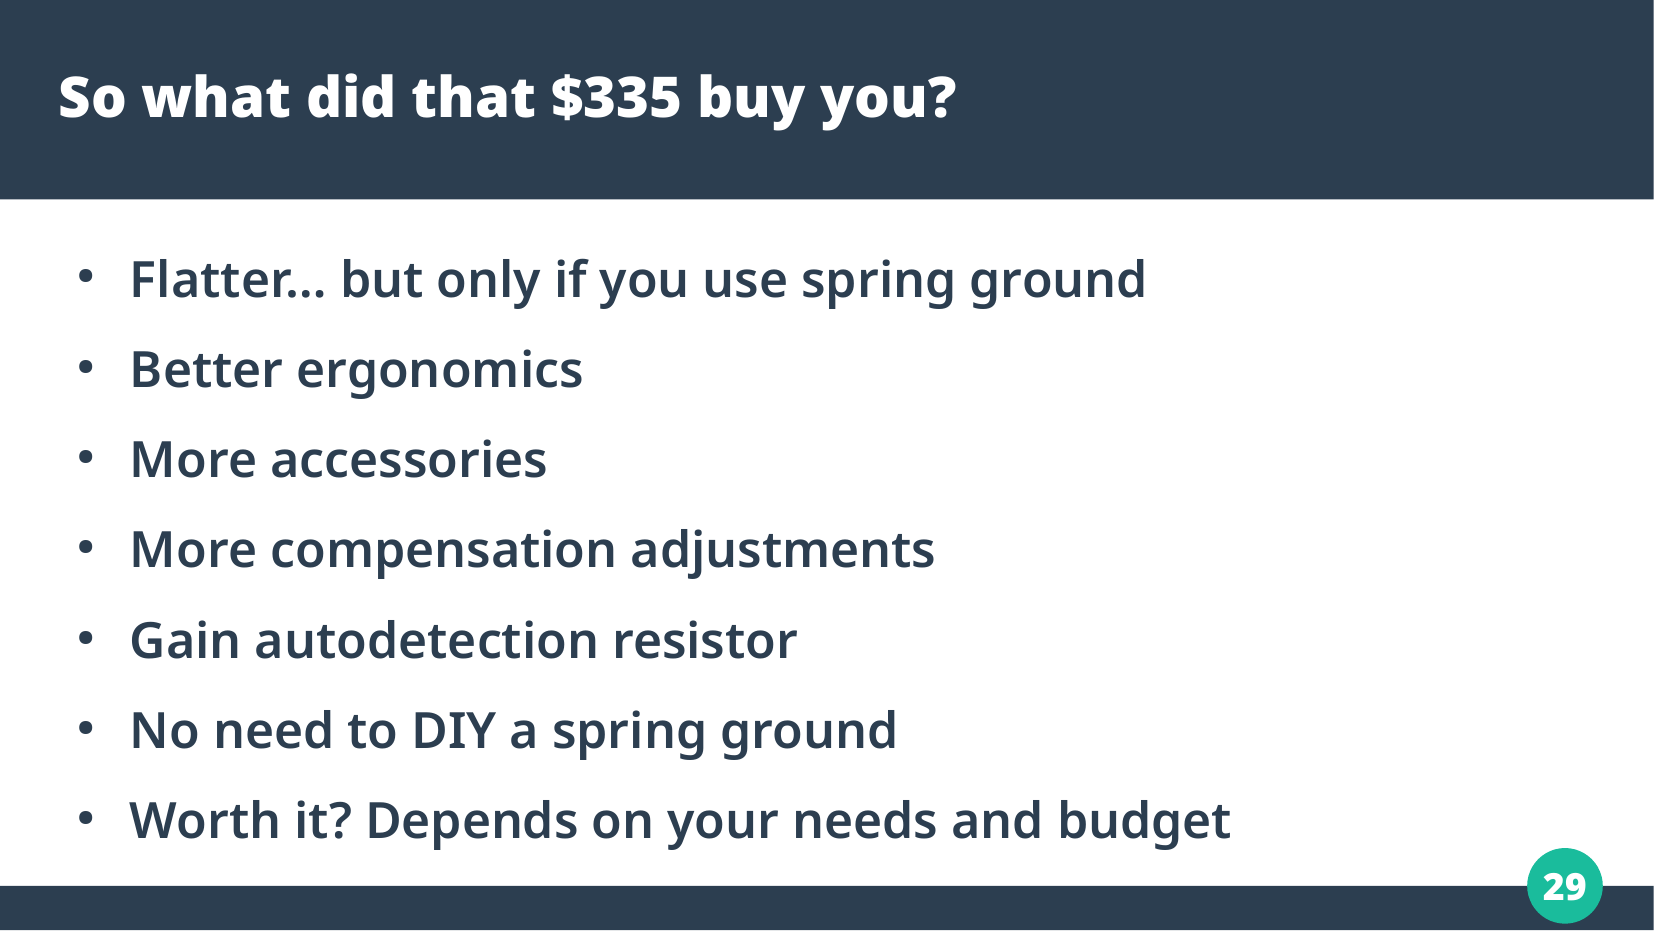

# So what did that $335 buy you?
Flatter… but only if you use spring ground
Better ergonomics
More accessories
More compensation adjustments
Gain autodetection resistor
No need to DIY a spring ground
Worth it? Depends on your needs and budget